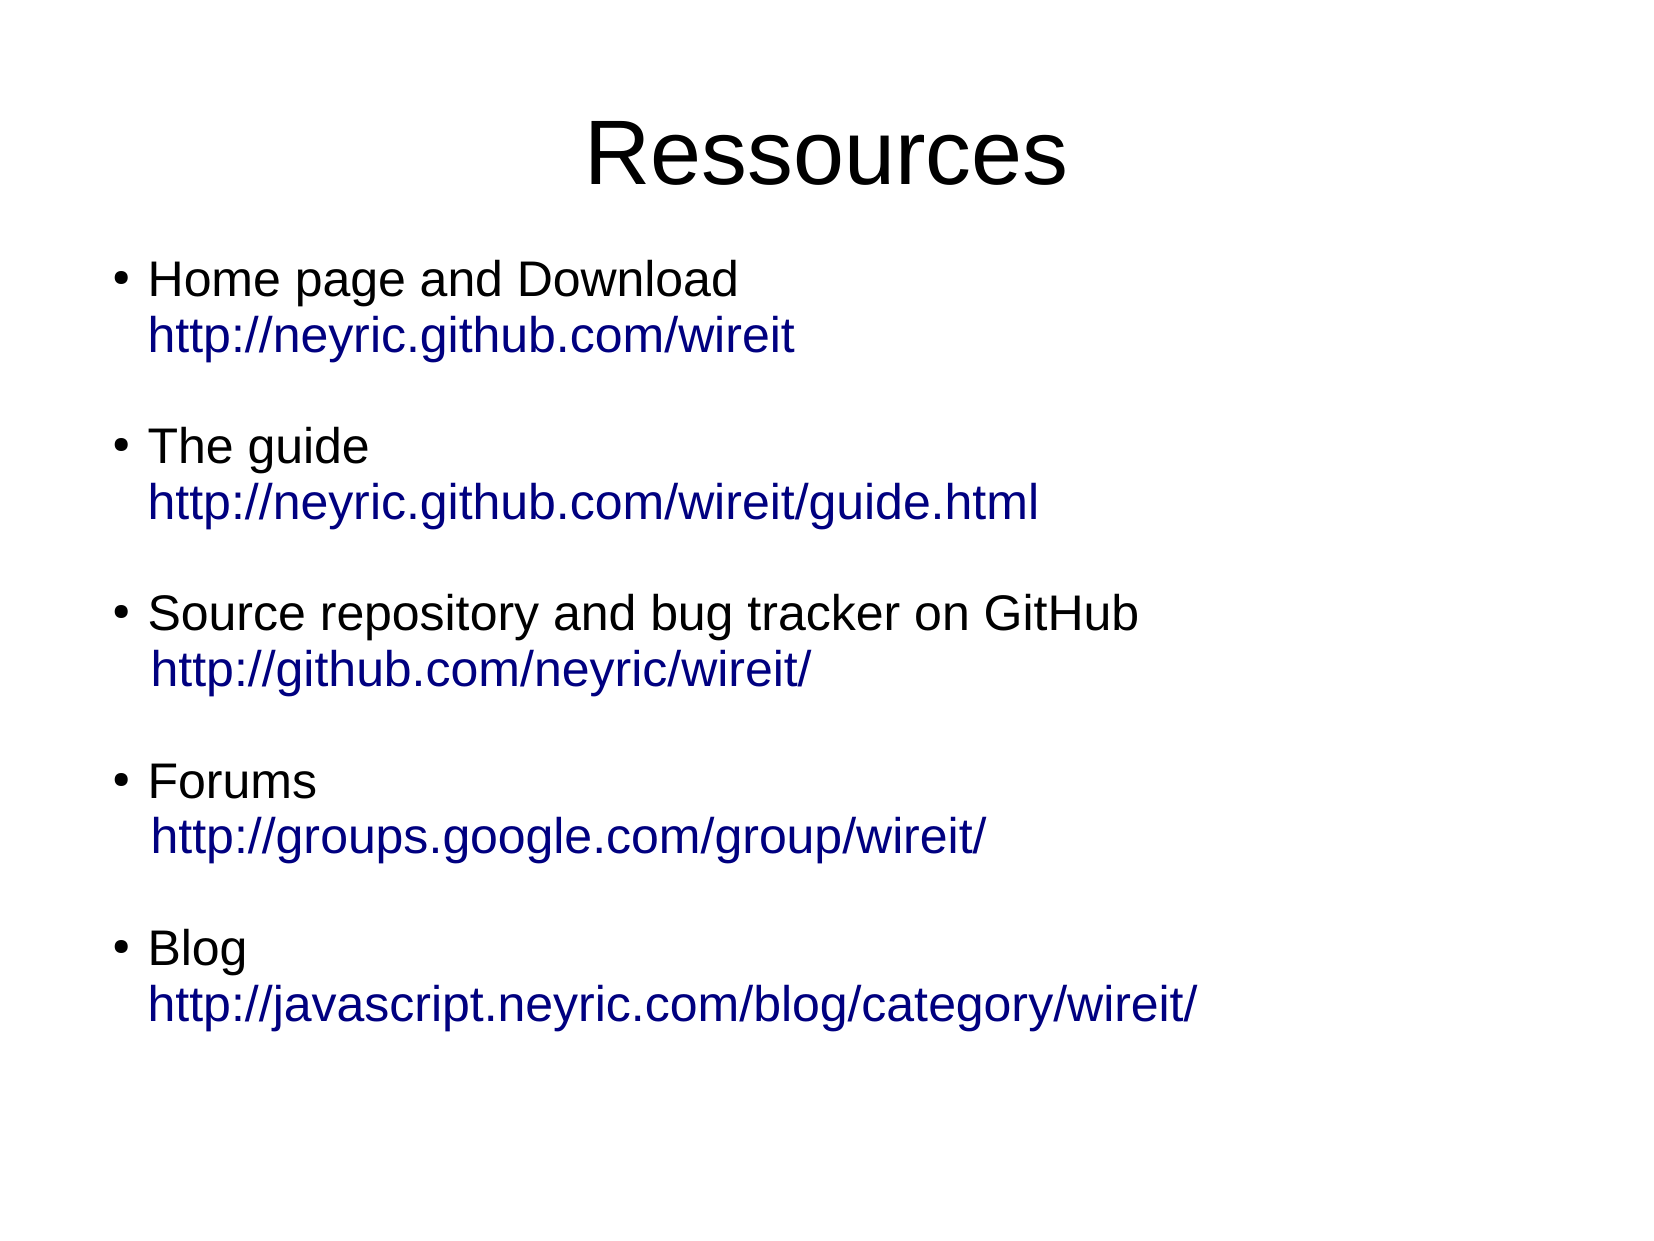

# Ressources
Home page and Download
http://neyric.github.com/wireit
The guide
http://neyric.github.com/wireit/guide.html
Source repository and bug tracker on GitHub
	http://github.com/neyric/wireit/
Forums
	http://groups.google.com/group/wireit/
Blog
http://javascript.neyric.com/blog/category/wireit/